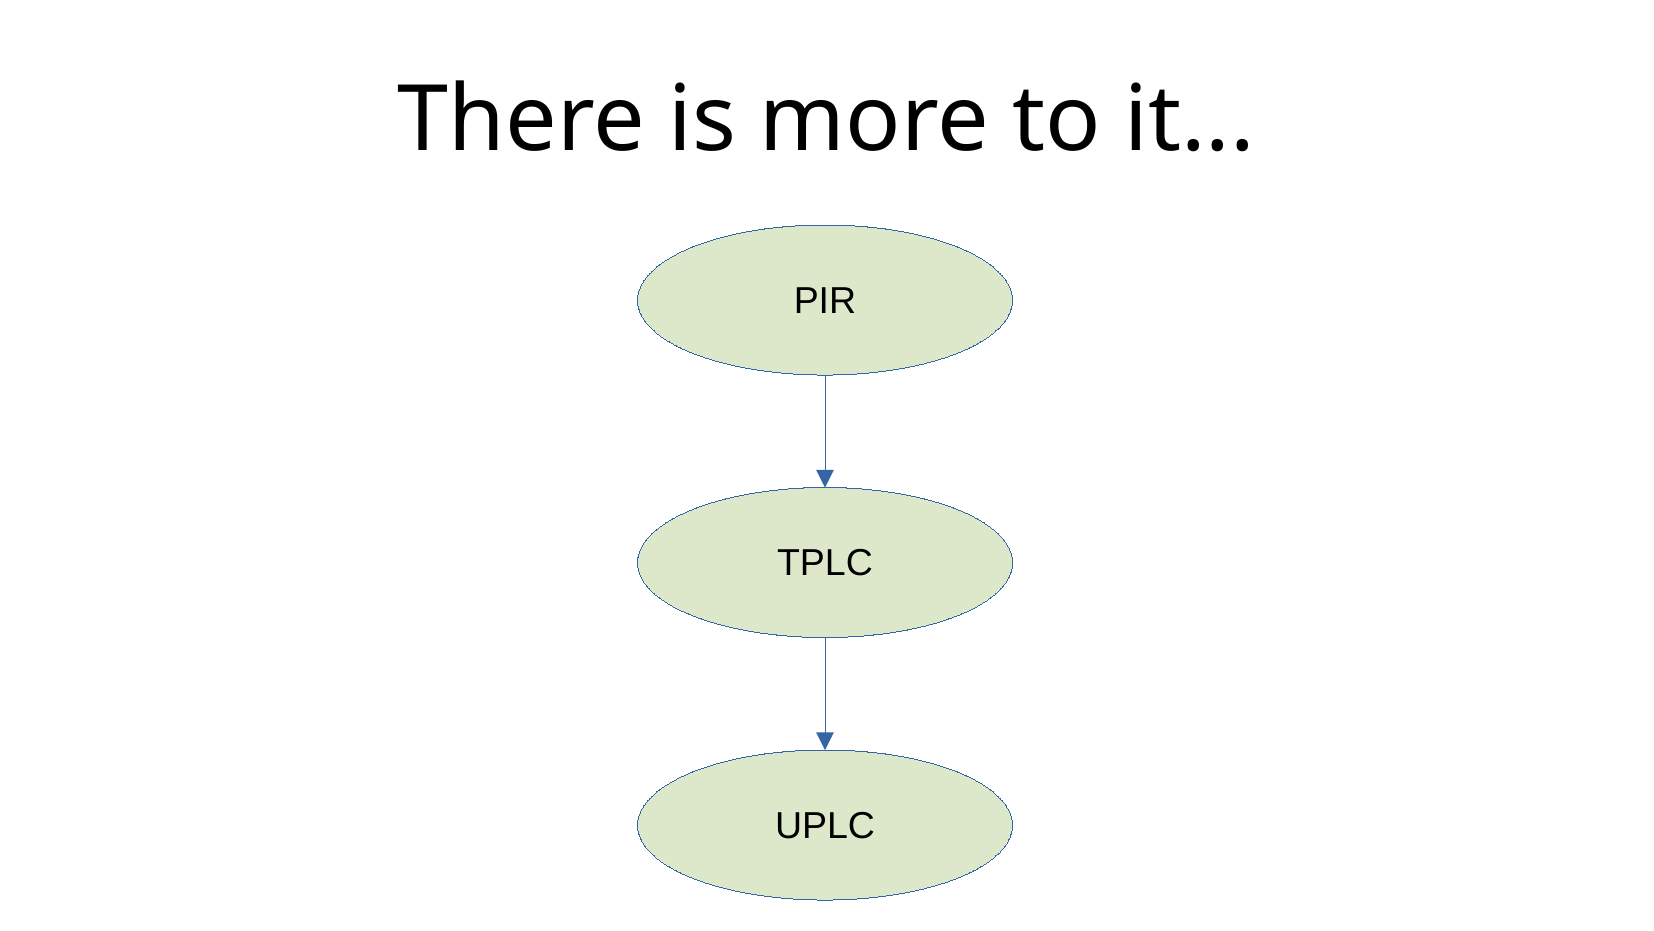

# There is more to it...
PIR
TPLC
UPLC